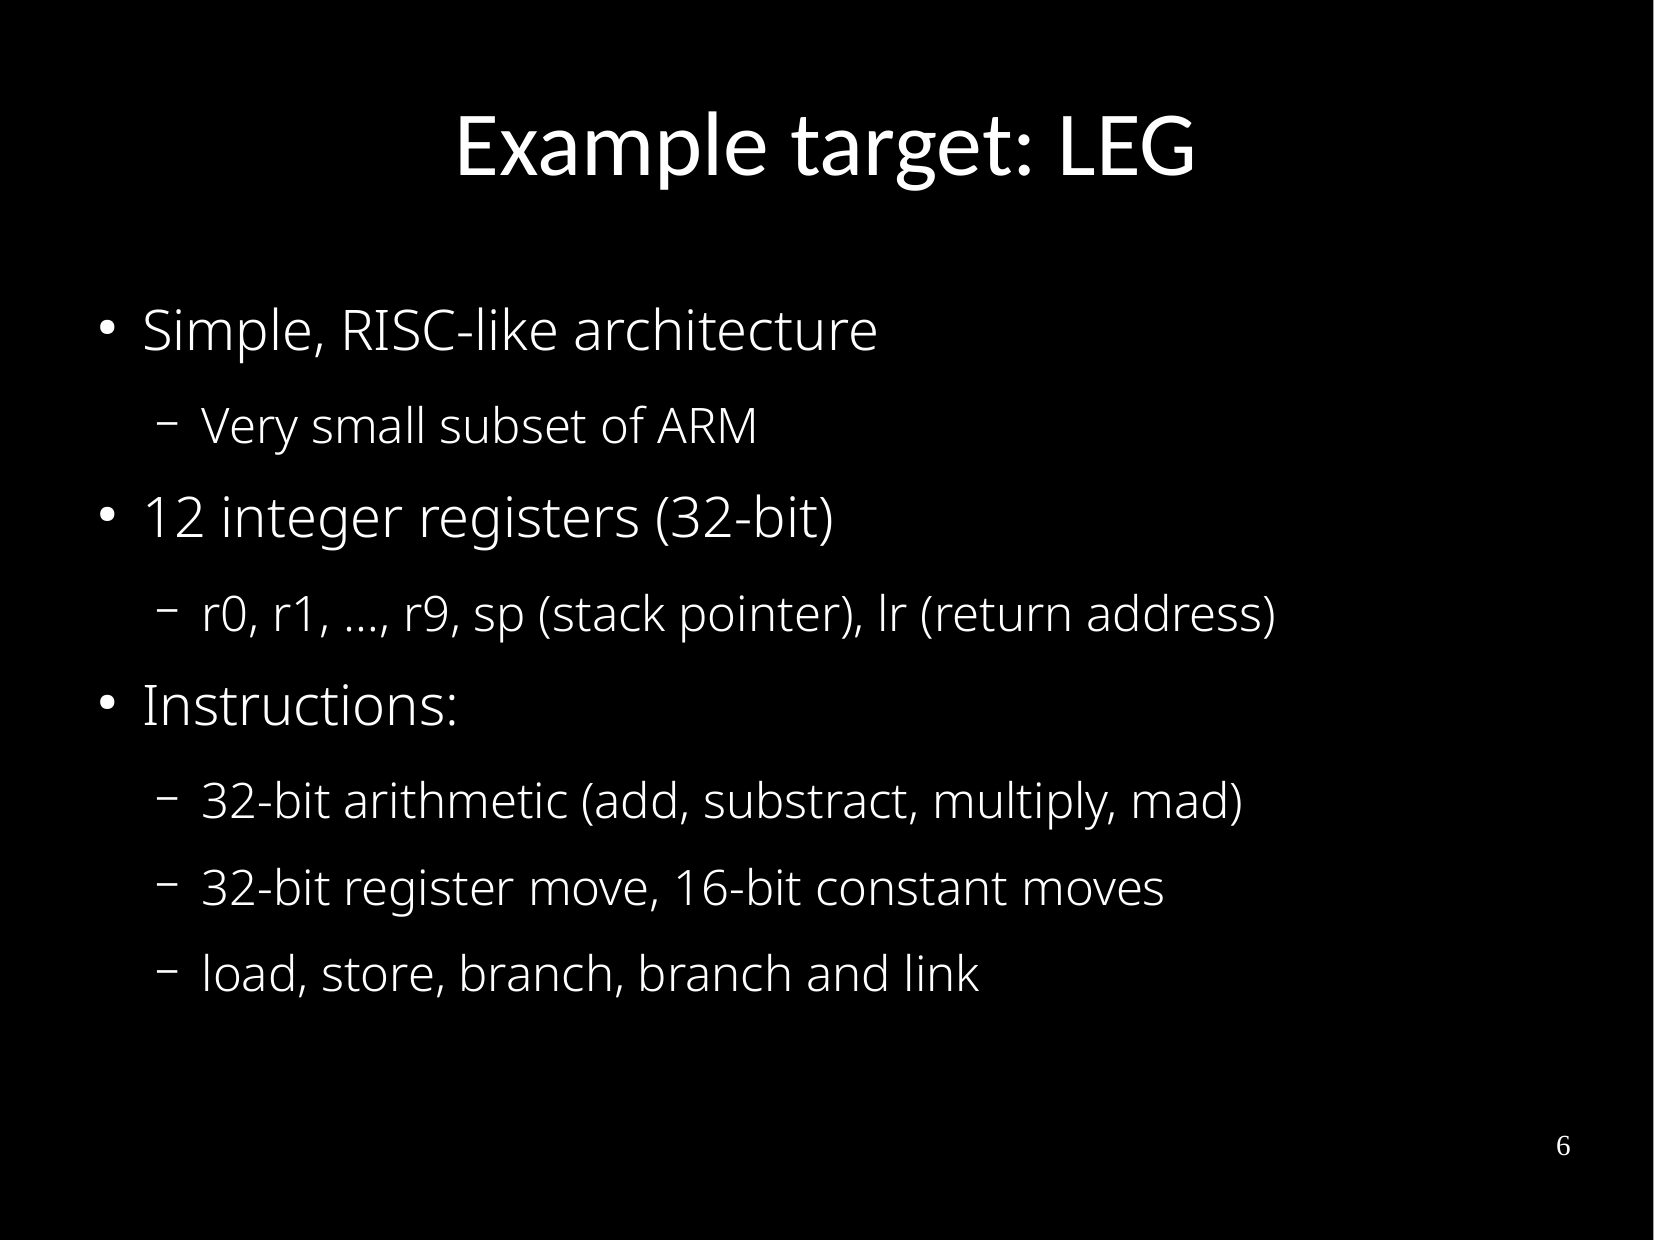

# Example target: LEG
Simple, RISC-like architecture
Very small subset of ARM
12 integer registers (32-bit)
r0, r1, …, r9, sp (stack pointer), lr (return address)
Instructions:
32-bit arithmetic (add, substract, multiply, mad)
32-bit register move, 16-bit constant moves
load, store, branch, branch and link
6